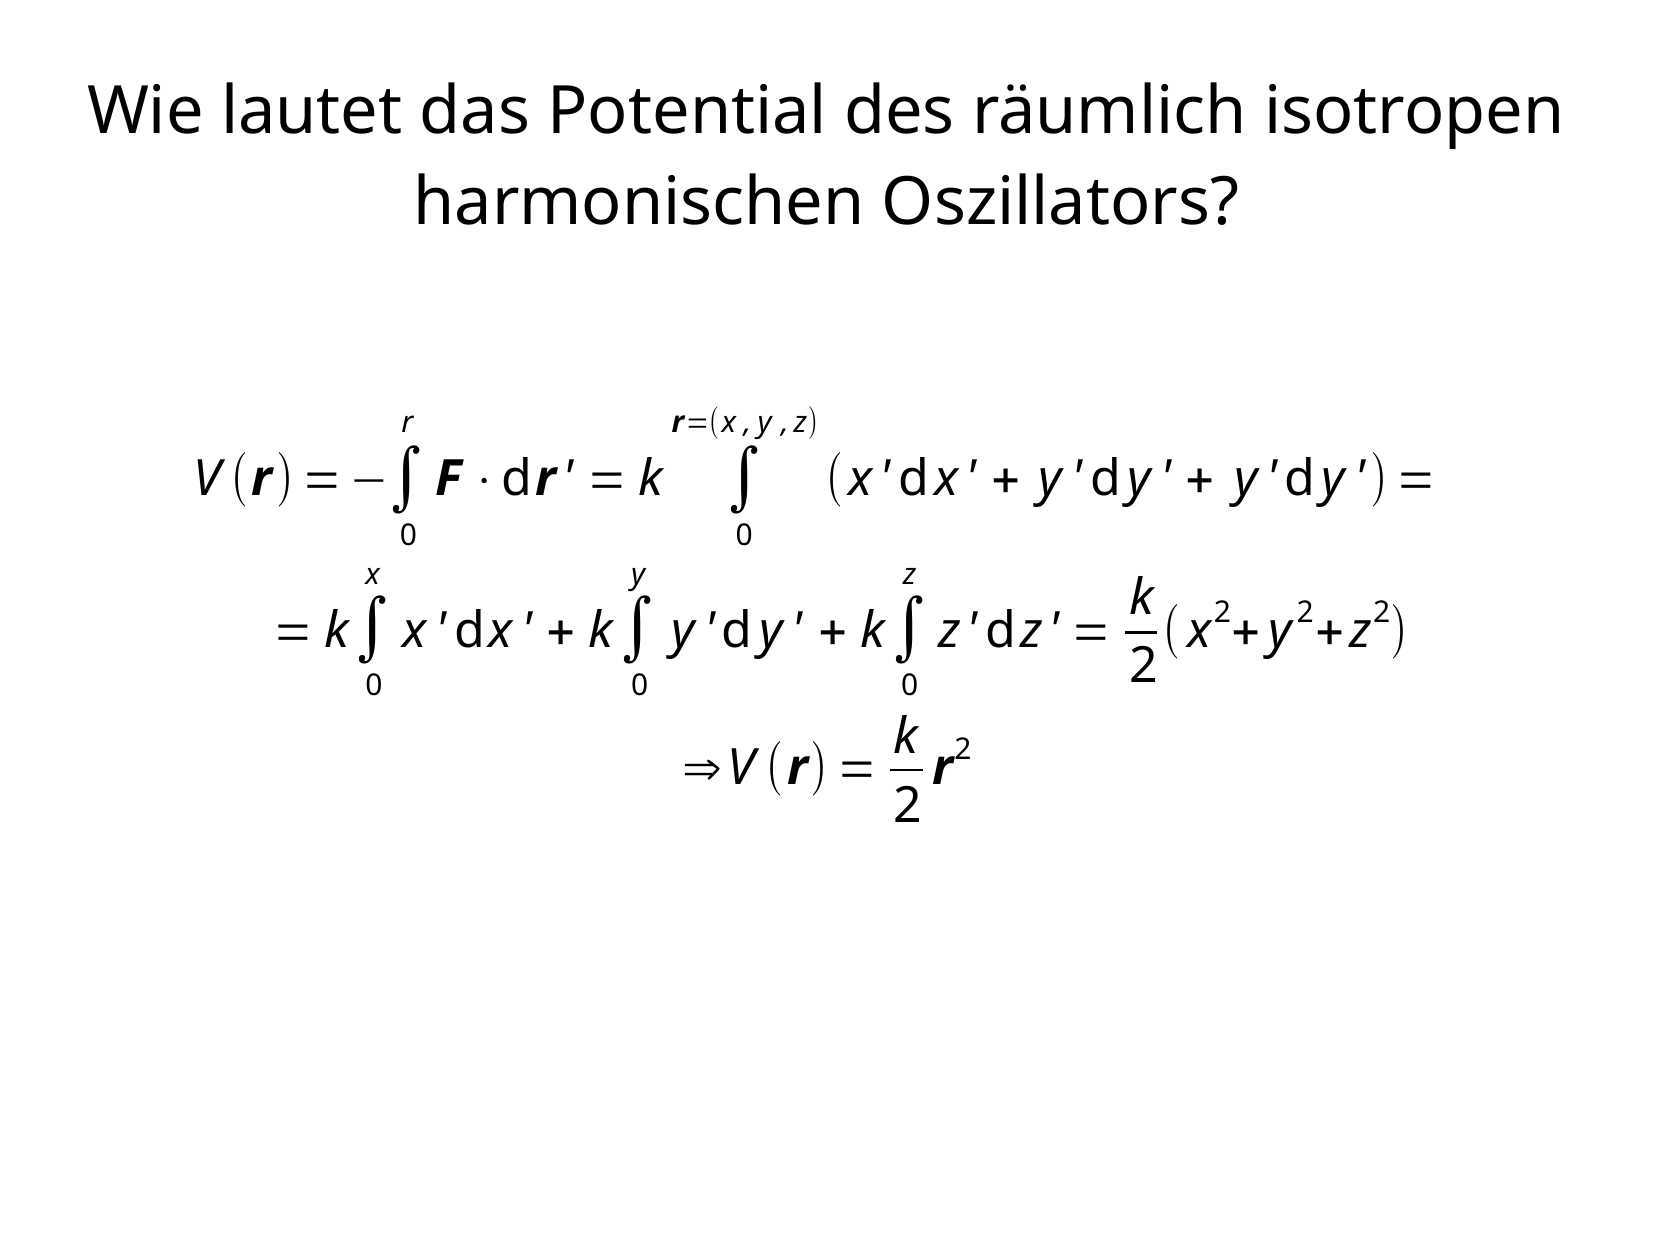

# Wie lautet das Potential des räumlich isotropen harmonischen Oszillators?